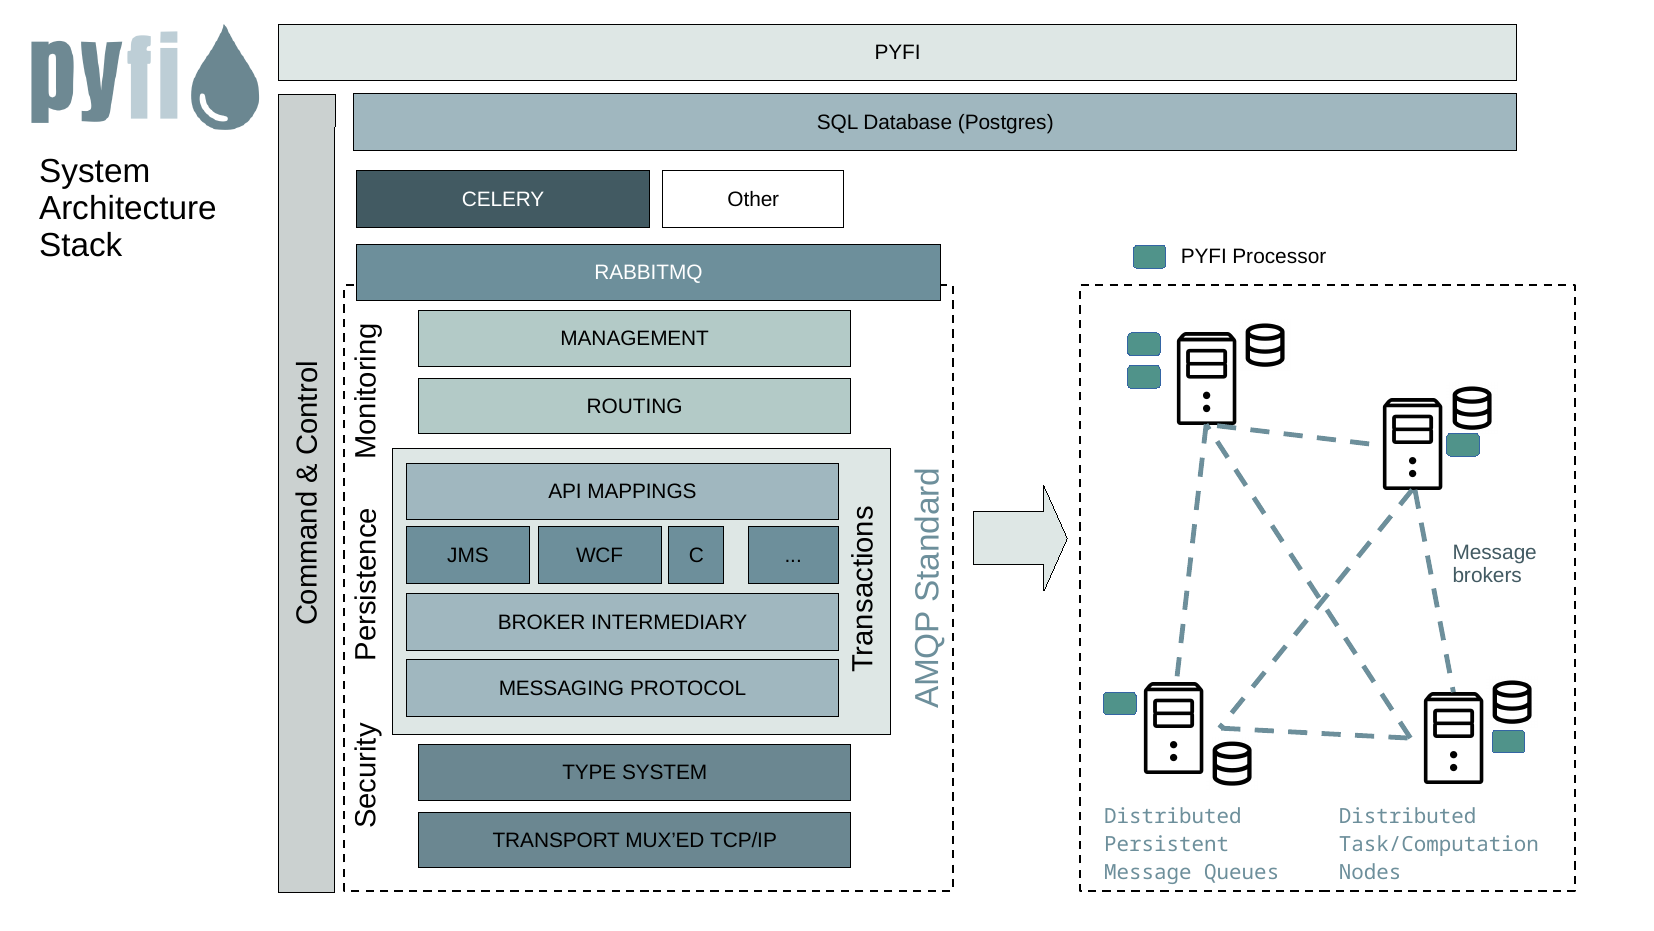

PYFI
SQL Database (Postgres)
System
Architecture
Stack
CELERY
Other
PYFI Processor
RABBITMQ
MANAGEMENT
Monitoring
ROUTING
API MAPPINGS
Command & Control
AMQP Standard
Transactions
JMS
WCF
C
...
Message
brokers
Persistence
BROKER INTERMEDIARY
MESSAGING PROTOCOL
Security
TYPE SYSTEM
Distributed Persistent Message Queues
Distributed Task/Computation
Nodes
TRANSPORT MUX’ED TCP/IP